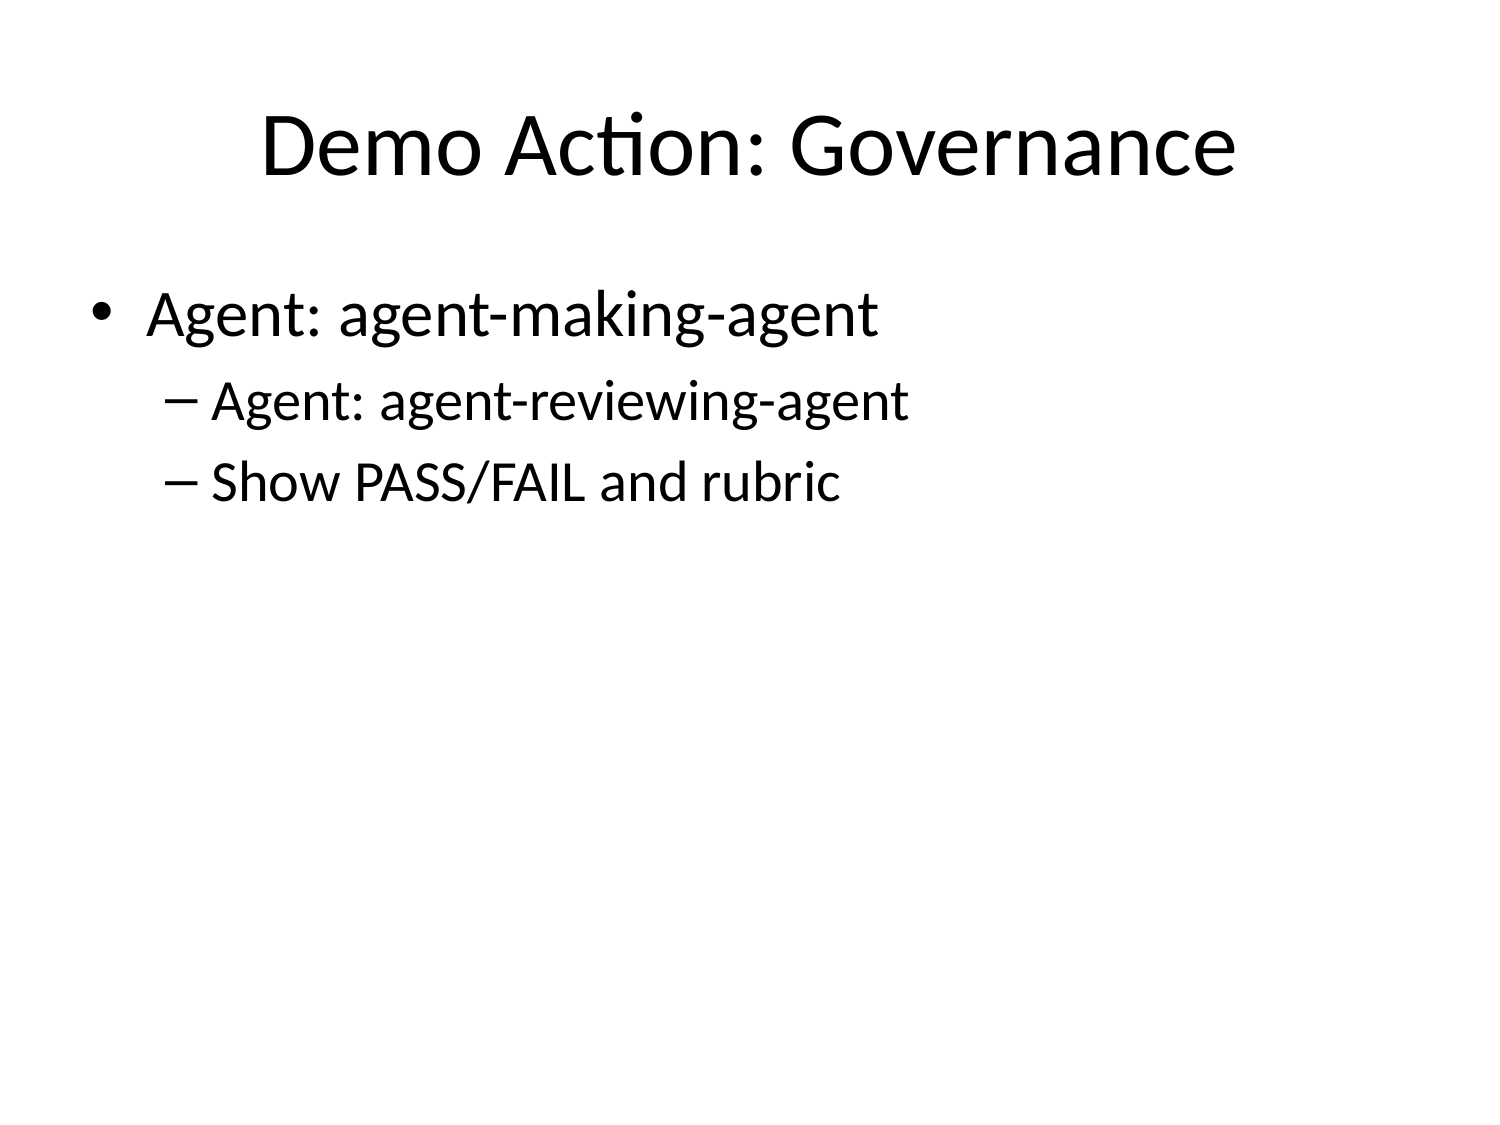

# Demo Action: Governance
Agent: agent-making-agent
Agent: agent-reviewing-agent
Show PASS/FAIL and rubric